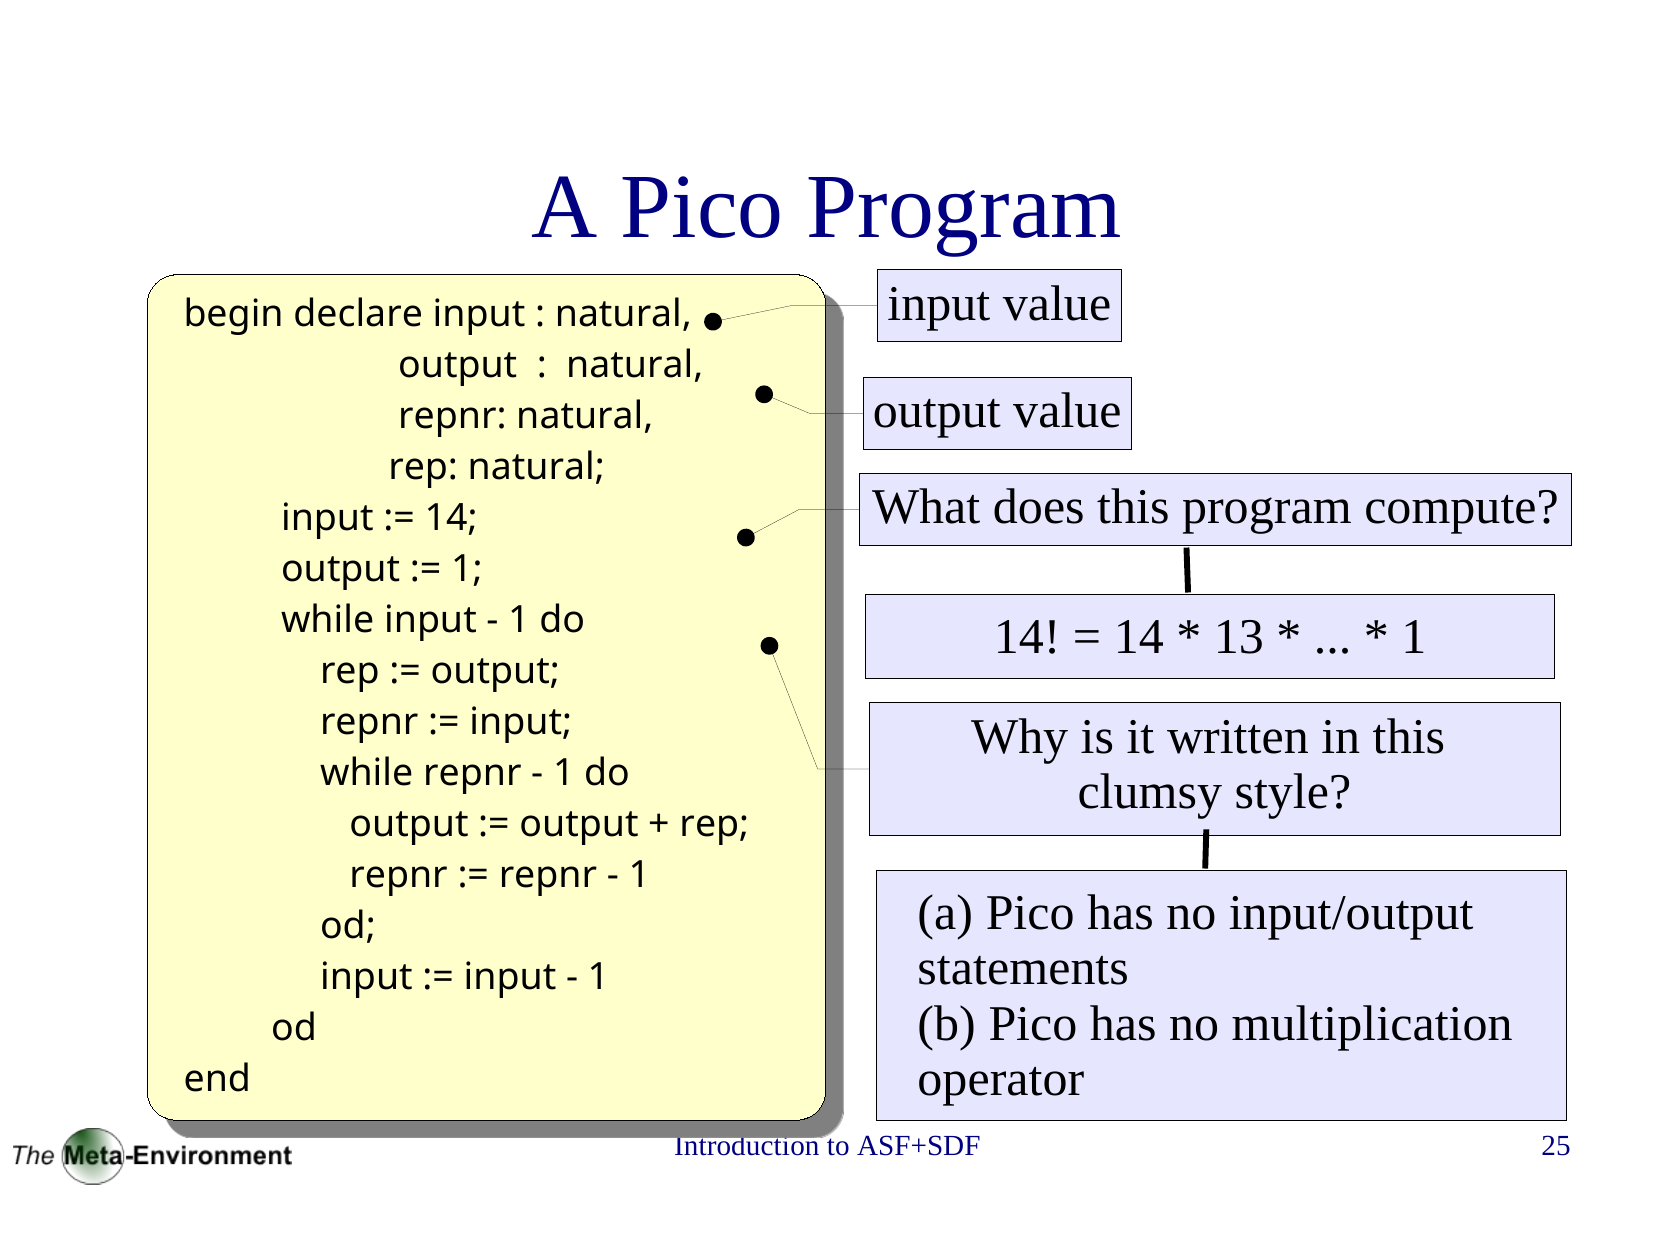

# A Pico Program
begin declare input : natural,
 output : natural,
 repnr: natural,
 rep: natural;
 input := 14;
 output := 1;
 while input - 1 do
 rep := output;
 repnr := input;
 while repnr - 1 do
 output := output + rep;
 repnr := repnr - 1
 od;
 input := input - 1
 od
end
14! = 14 * 13 * ... * 1
(a) Pico has no input/output
statements
(b) Pico has no multiplication
operator
25